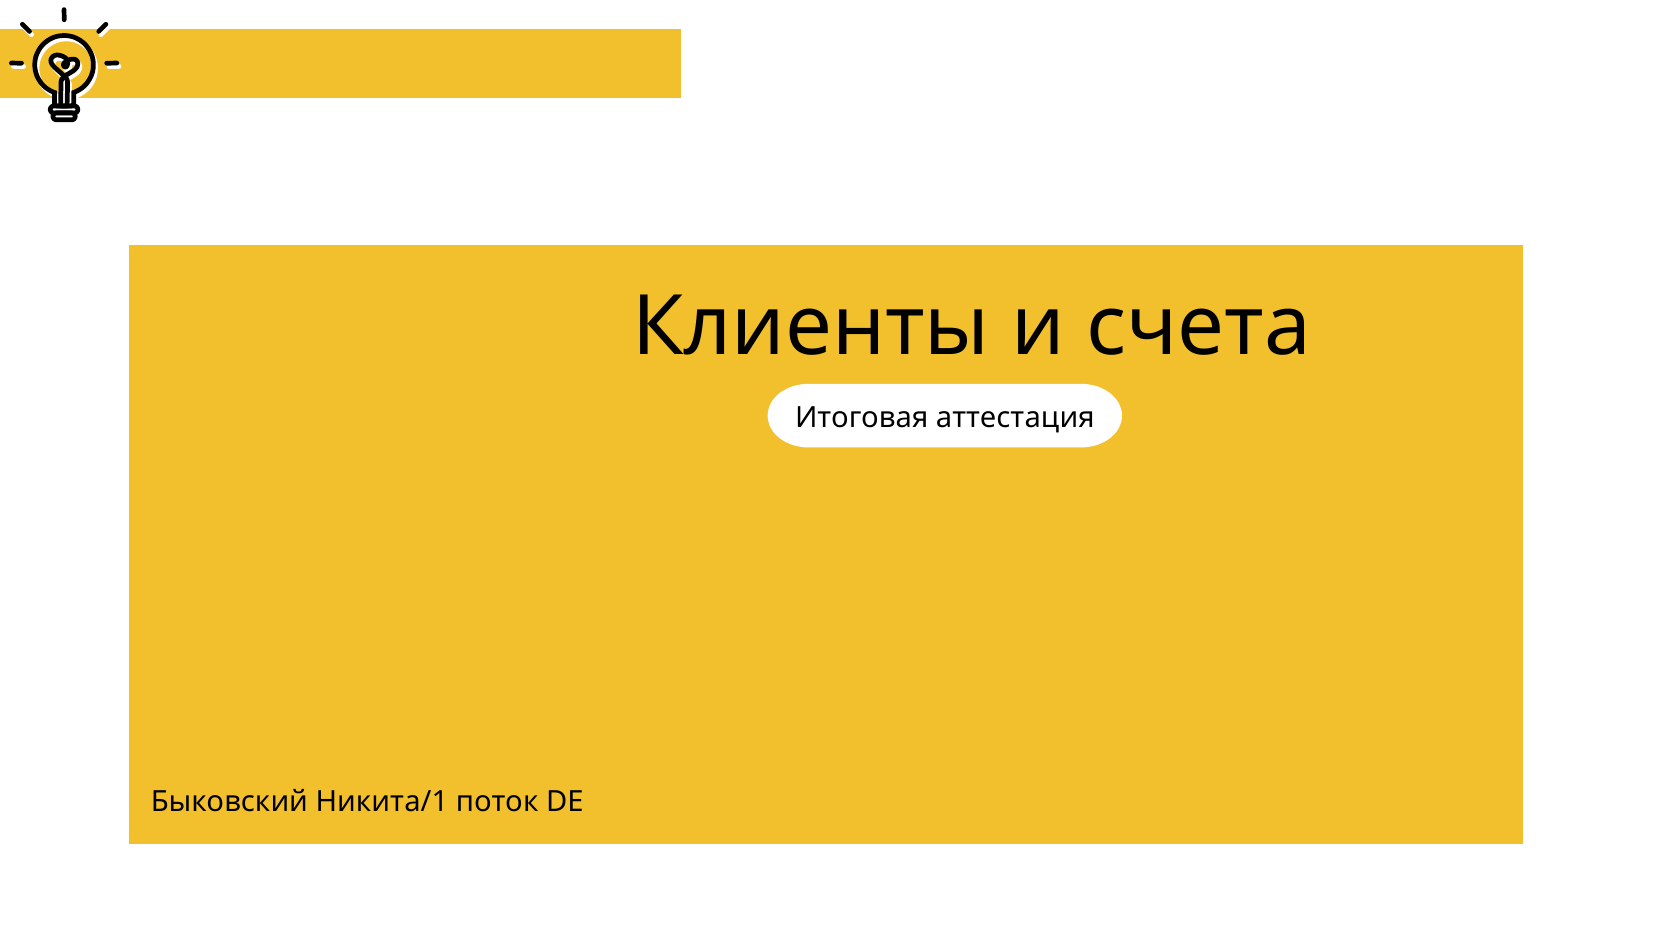

# Клиенты и счета
Итоговая аттестация
Быковский Никита/1 поток DE